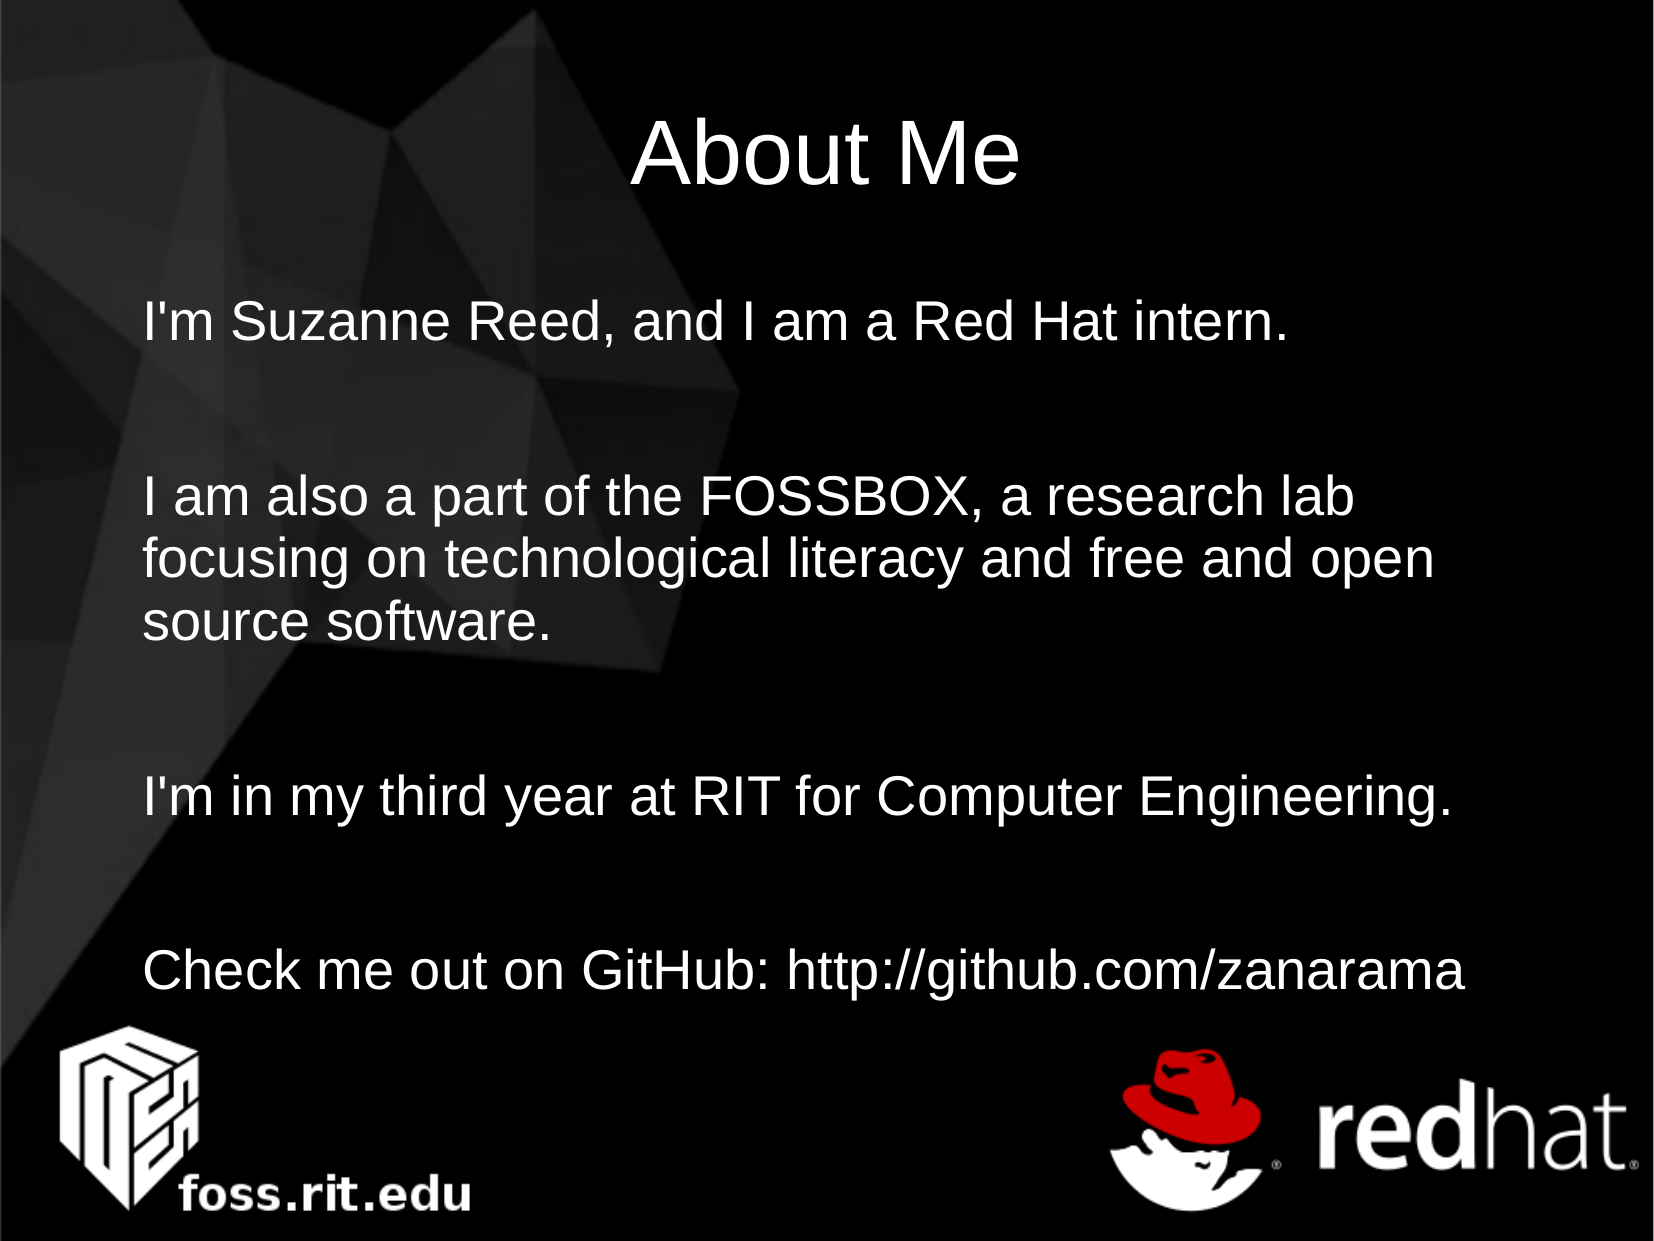

# About Me
I'm Suzanne Reed, and I am a Red Hat intern.
I am also a part of the FOSSBOX, a research lab focusing on technological literacy and free and open source software.
I'm in my third year at RIT for Computer Engineering.
Check me out on GitHub: http://github.com/zanarama